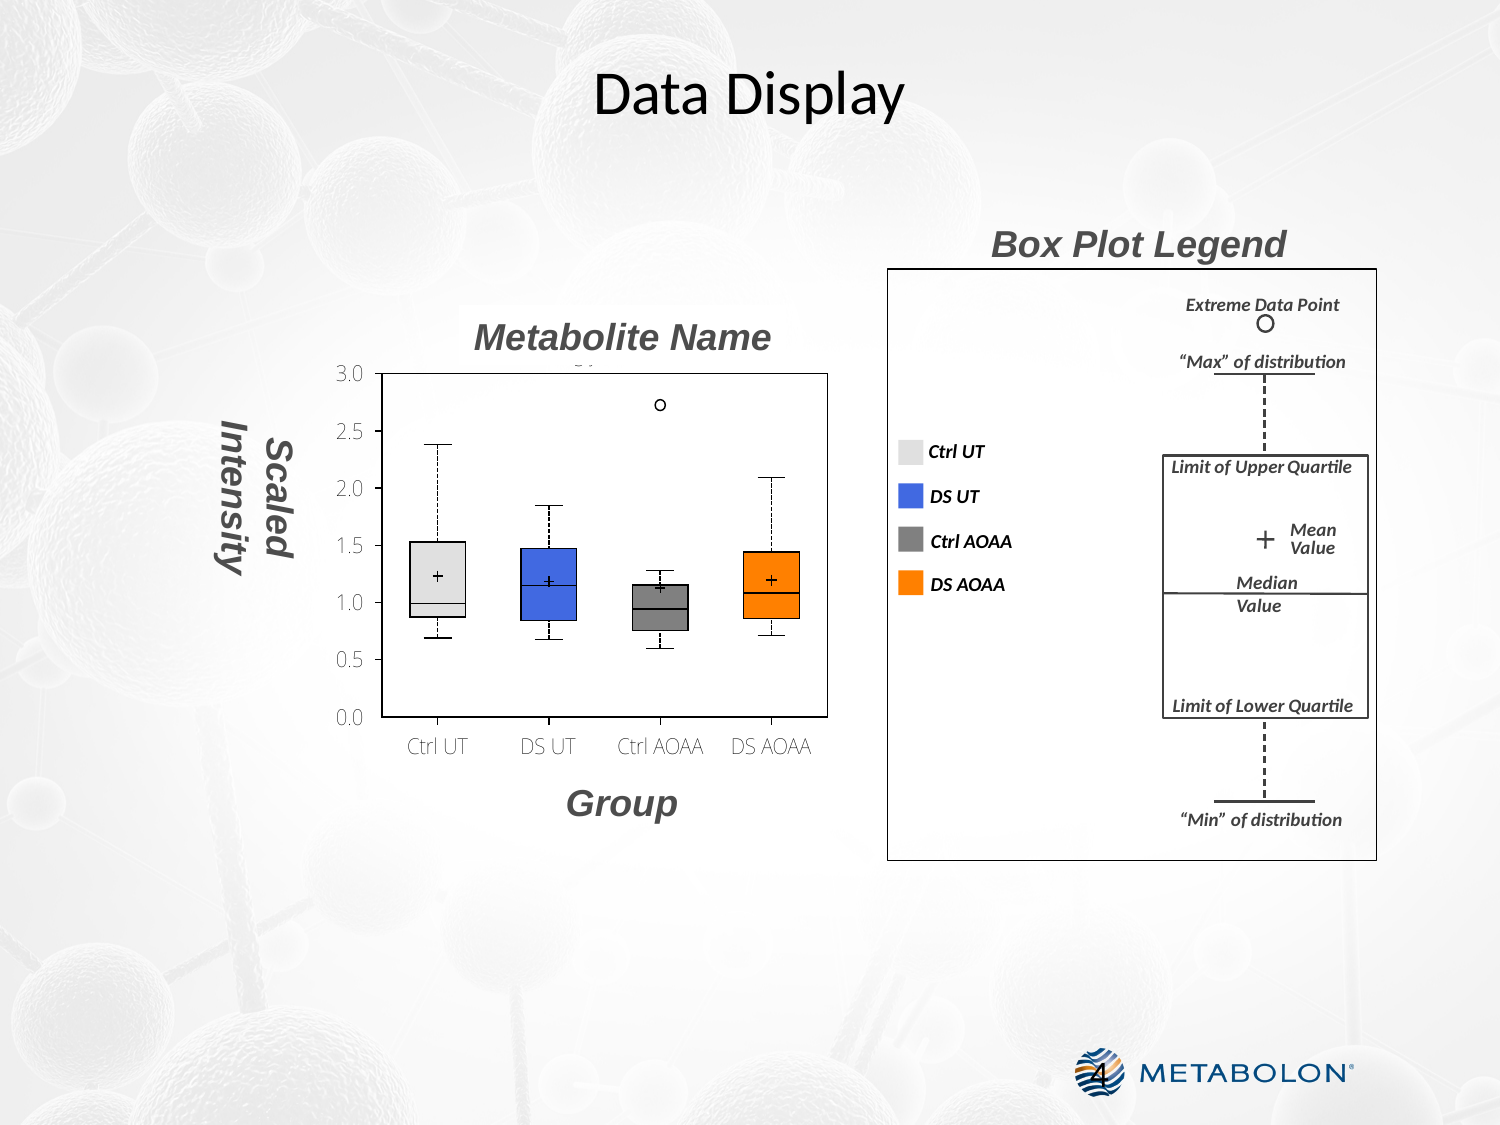

# Data Display
Box Plot Legend
Metabolite Name
Scaled Intensity
Group
Ctrl UT
DS UT
Ctrl AOAA
DS AOAA